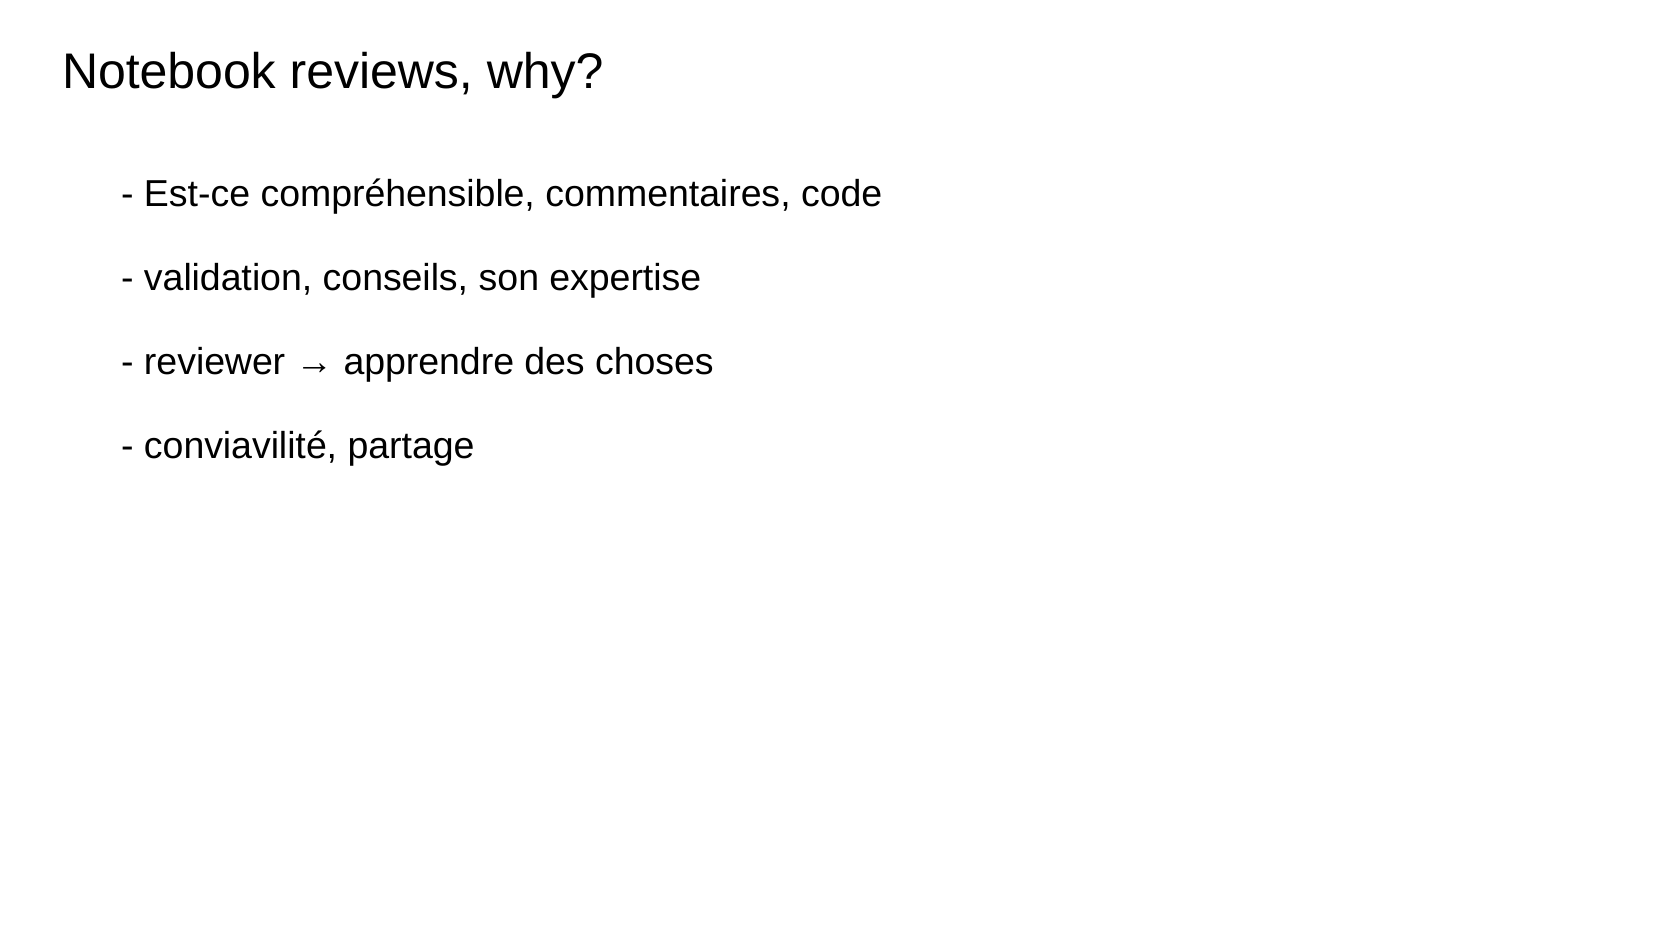

Notebook reviews, why?
- Est-ce compréhensible, commentaires, code
- validation, conseils, son expertise
- reviewer → apprendre des choses
- conviavilité, partage